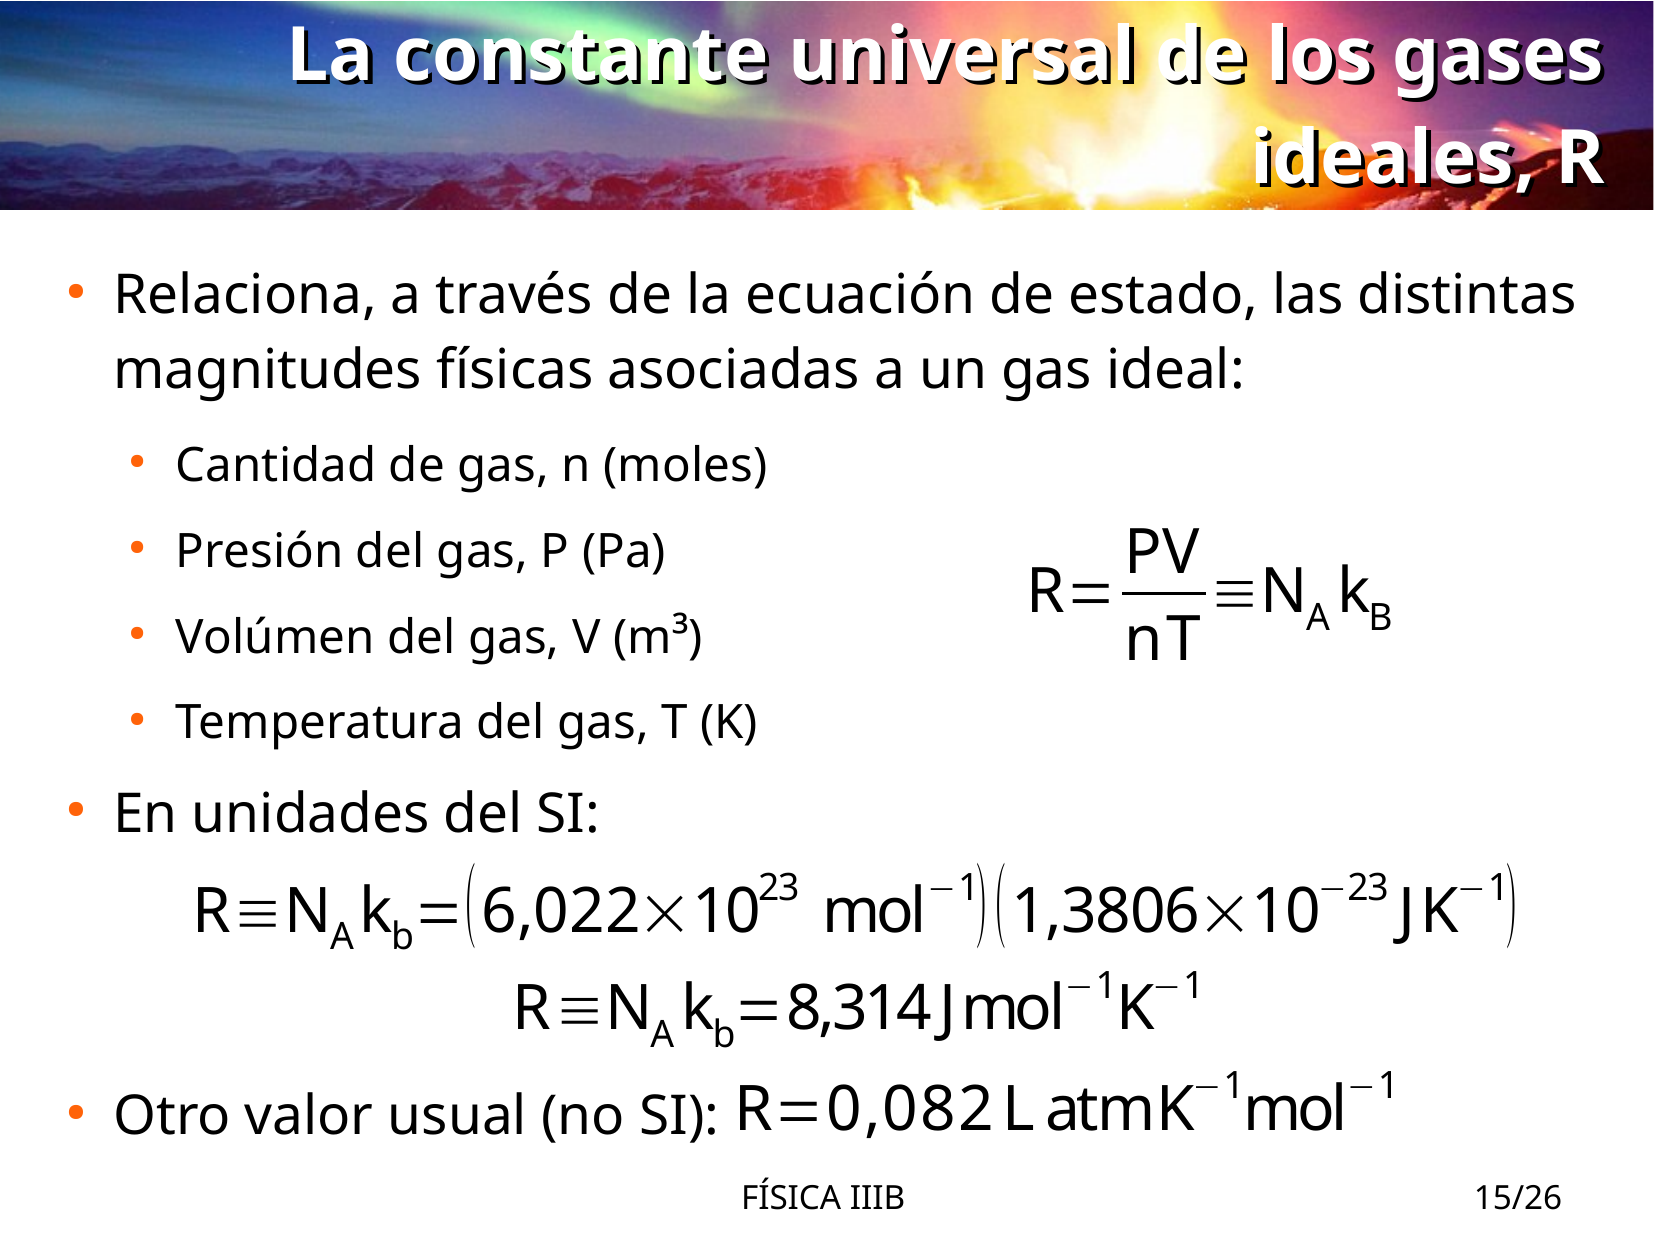

# La constante universal de los gases ideales, R
Relaciona, a través de la ecuación de estado, las distintas magnitudes físicas asociadas a un gas ideal:
Cantidad de gas, n (moles)
Presión del gas, P (Pa)
Volúmen del gas, V (m³)
Temperatura del gas, T (K)
En unidades del SI:
Otro valor usual (no SI):
FÍSICA IIIB
15